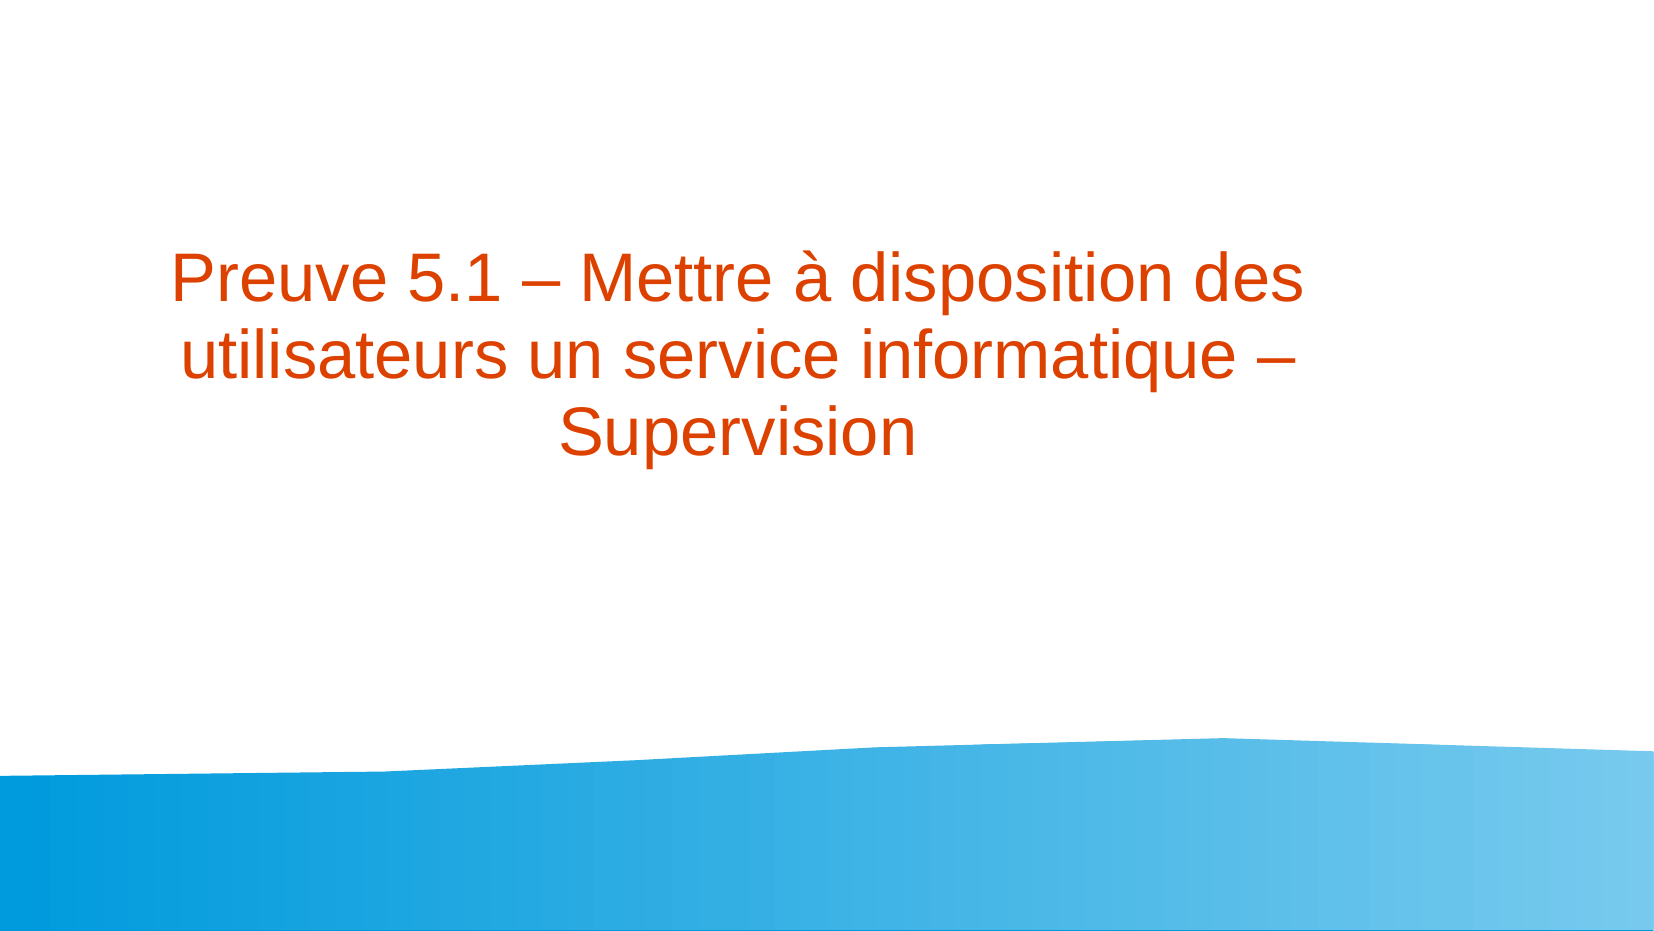

# Preuve 5.1 – Mettre à disposition des utilisateurs un service informatique – Supervision